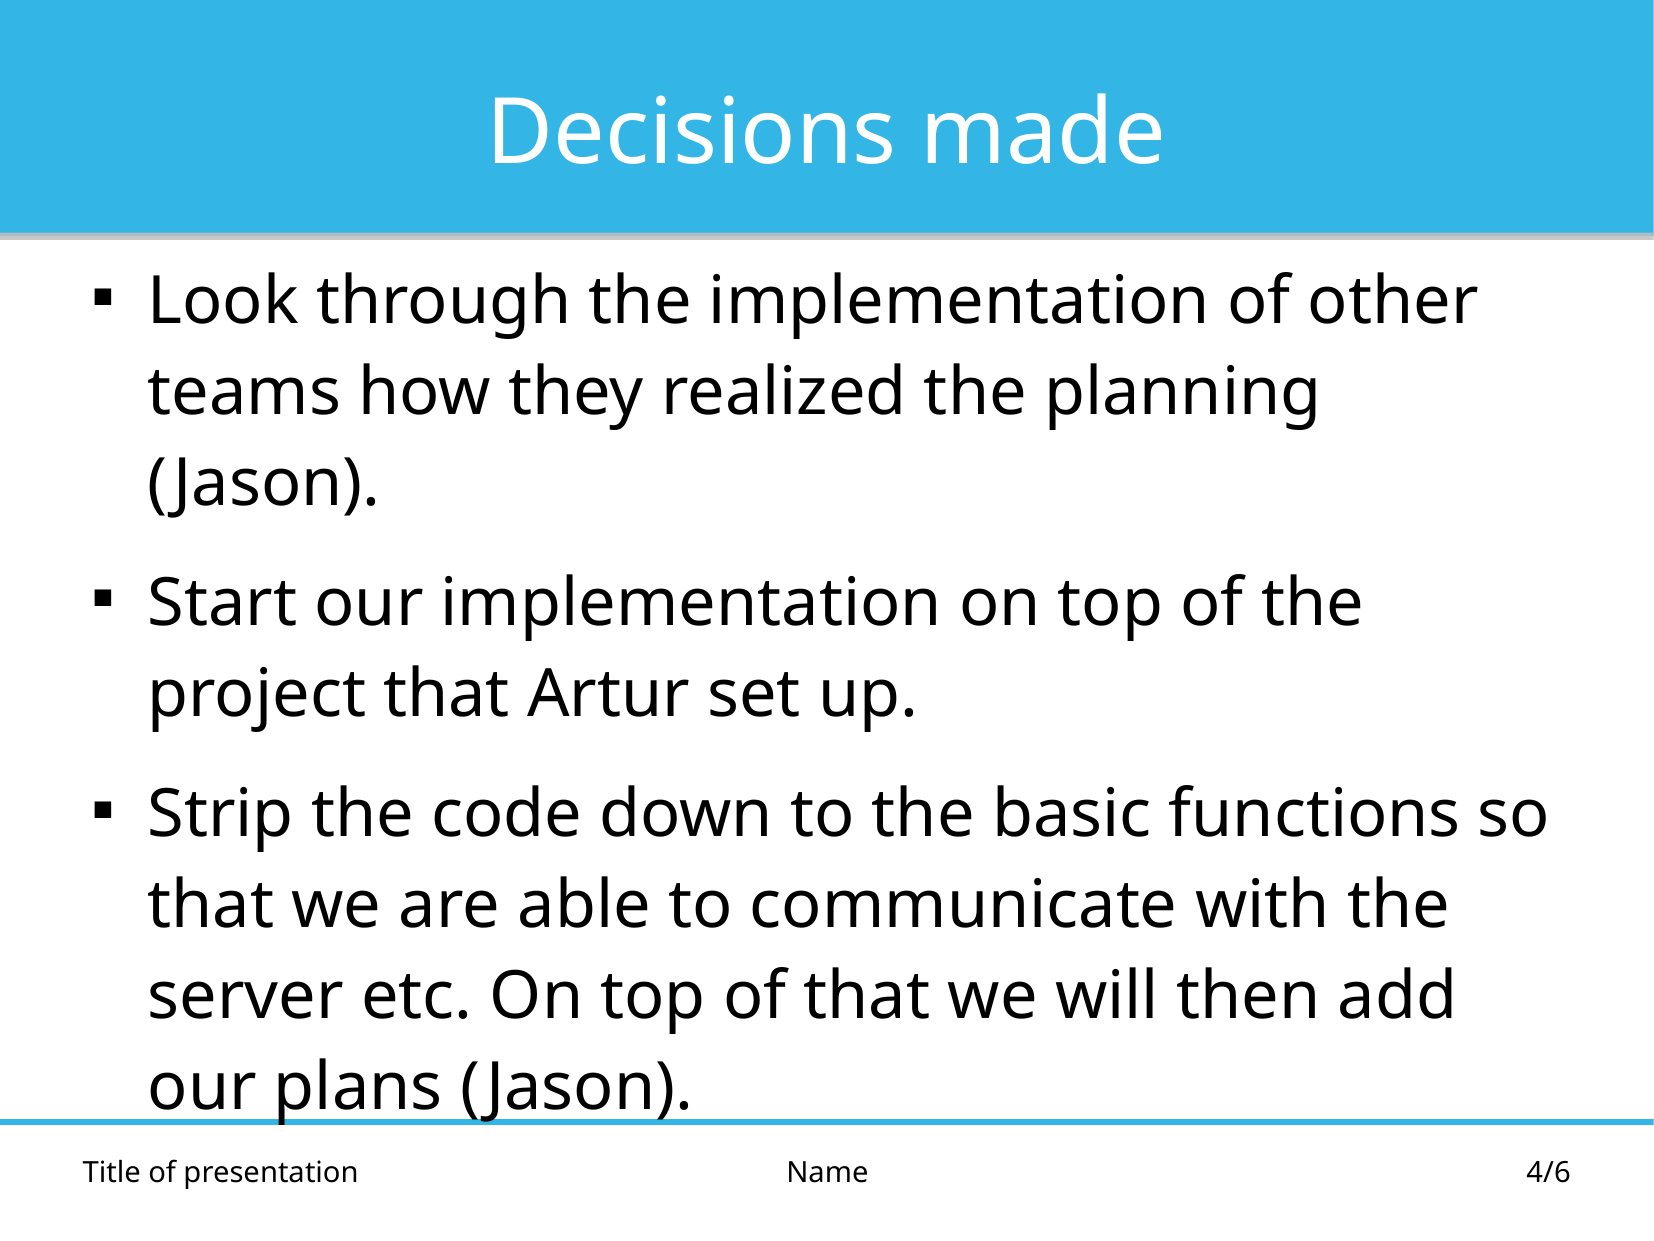

# Decisions made
Look through the implementation of other teams how they realized the planning (Jason).
Start our implementation on top of the project that Artur set up.
Strip the code down to the basic functions so that we are able to communicate with the server etc. On top of that we will then add our plans (Jason).
4